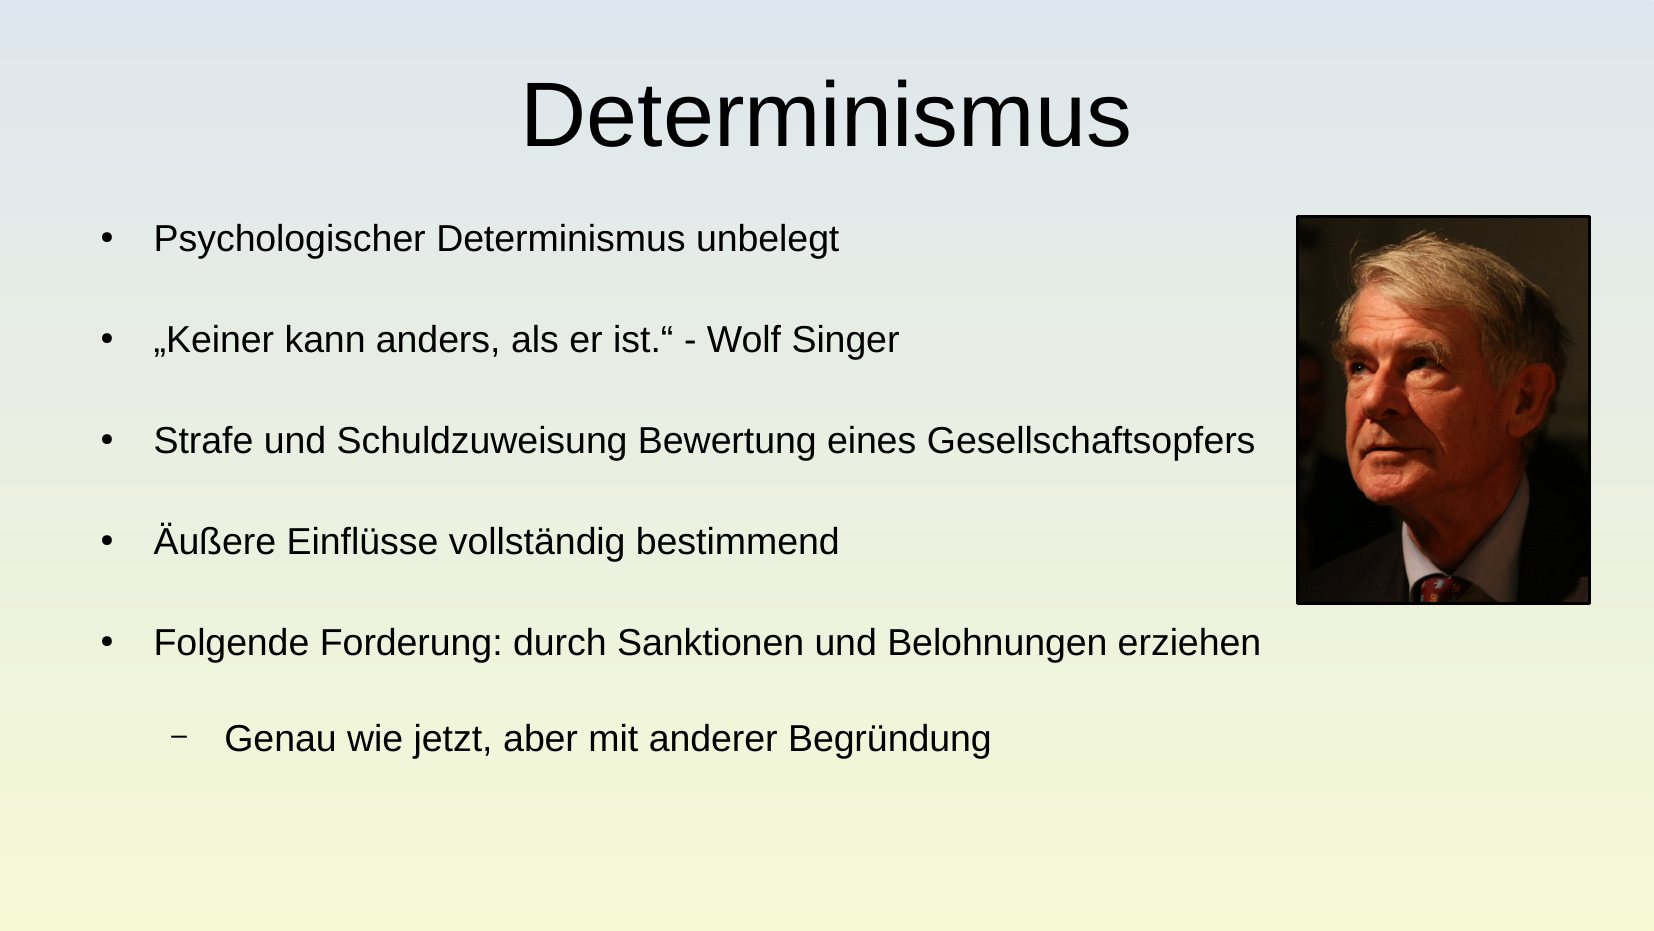

# Determinismus
Psychologischer Determinismus unbelegt
„Keiner kann anders, als er ist.“ - Wolf Singer
Strafe und Schuldzuweisung Bewertung eines Gesellschaftsopfers
Äußere Einflüsse vollständig bestimmend
Folgende Forderung: durch Sanktionen und Belohnungen erziehen
Genau wie jetzt, aber mit anderer Begründung